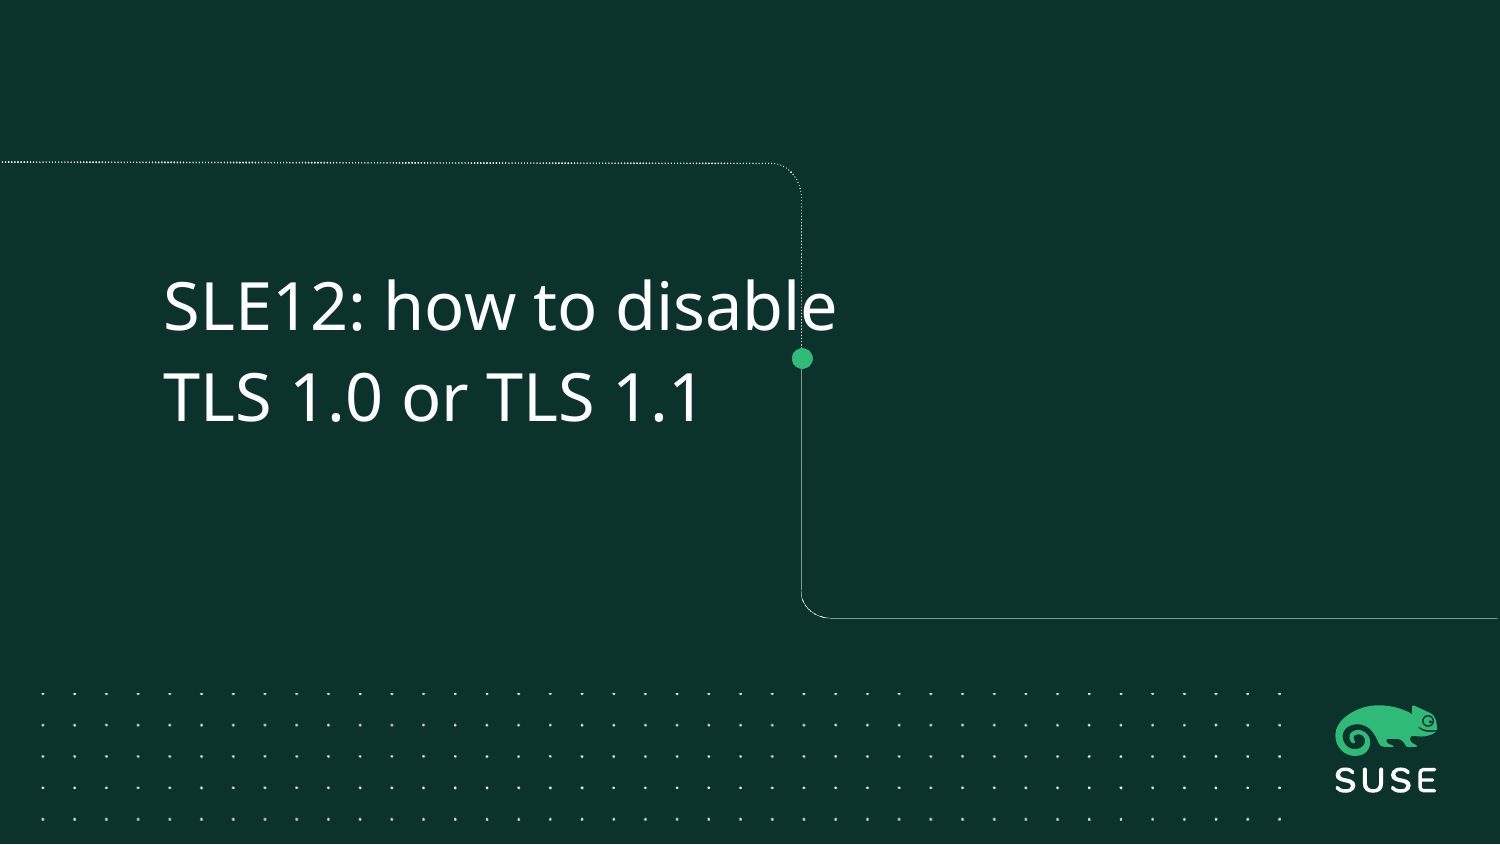

# SLE12: how to disable TLS 1.0 or TLS 1.1